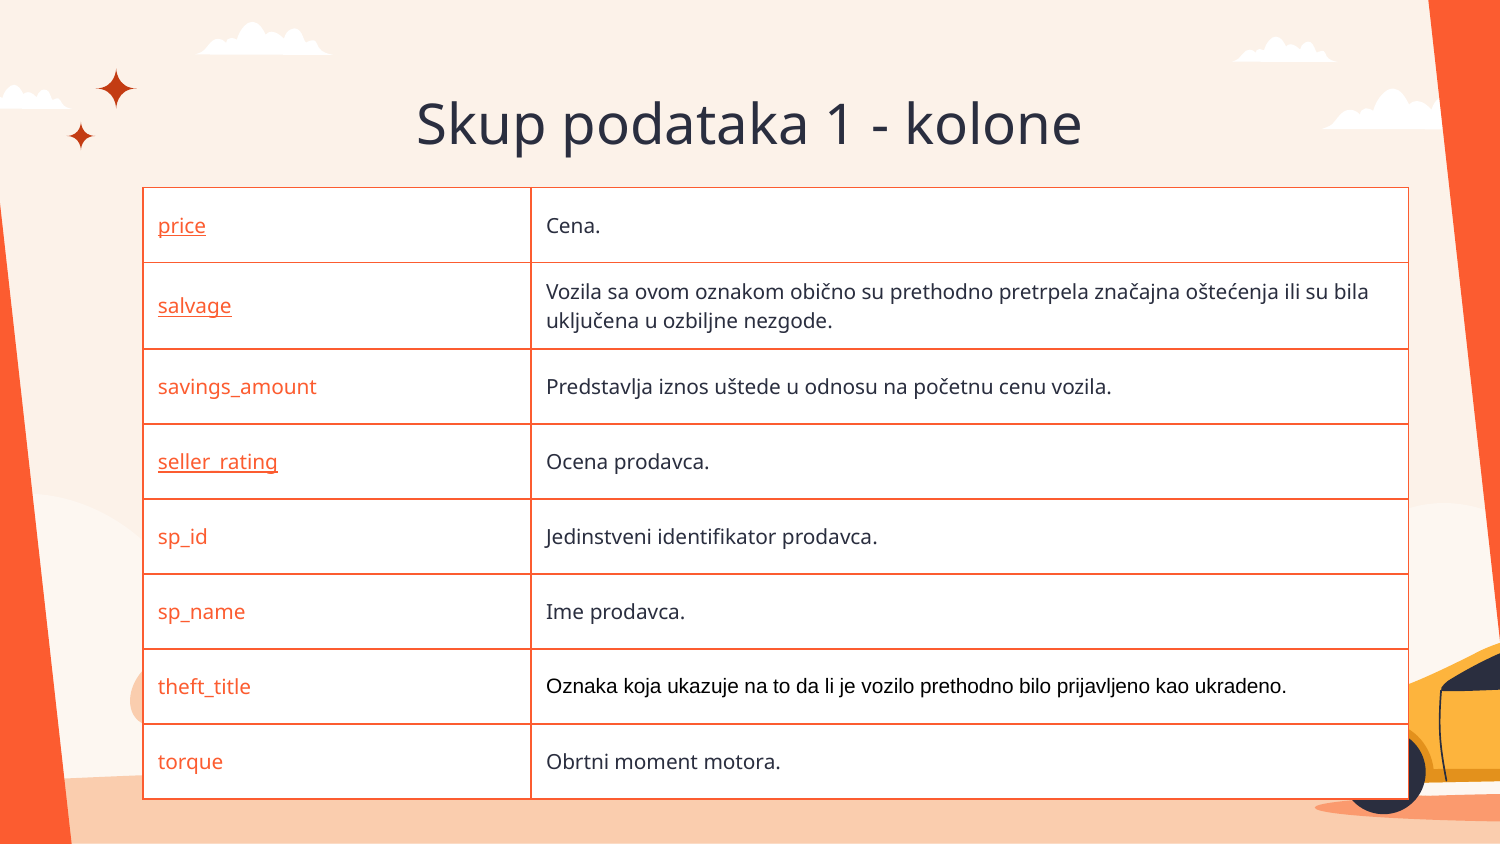

# Skup podataka 1 - kolone
| price | Cena. |
| --- | --- |
| salvage | Vozila sa ovom oznakom obično su prethodno pretrpela značajna oštećenja ili su bila uključena u ozbiljne nezgode. |
| savings\_amount | Predstavlja iznos uštede u odnosu na početnu cenu vozila. |
| seller\_rating | Ocena prodavca. |
| sp\_id | Jedinstveni identifikator prodavca. |
| sp\_name | Ime prodavca. |
| theft\_title | Oznaka koja ukazuje na to da li je vozilo prethodno bilo prijavljeno kao ukradeno. |
| torque | Obrtni moment motora. |